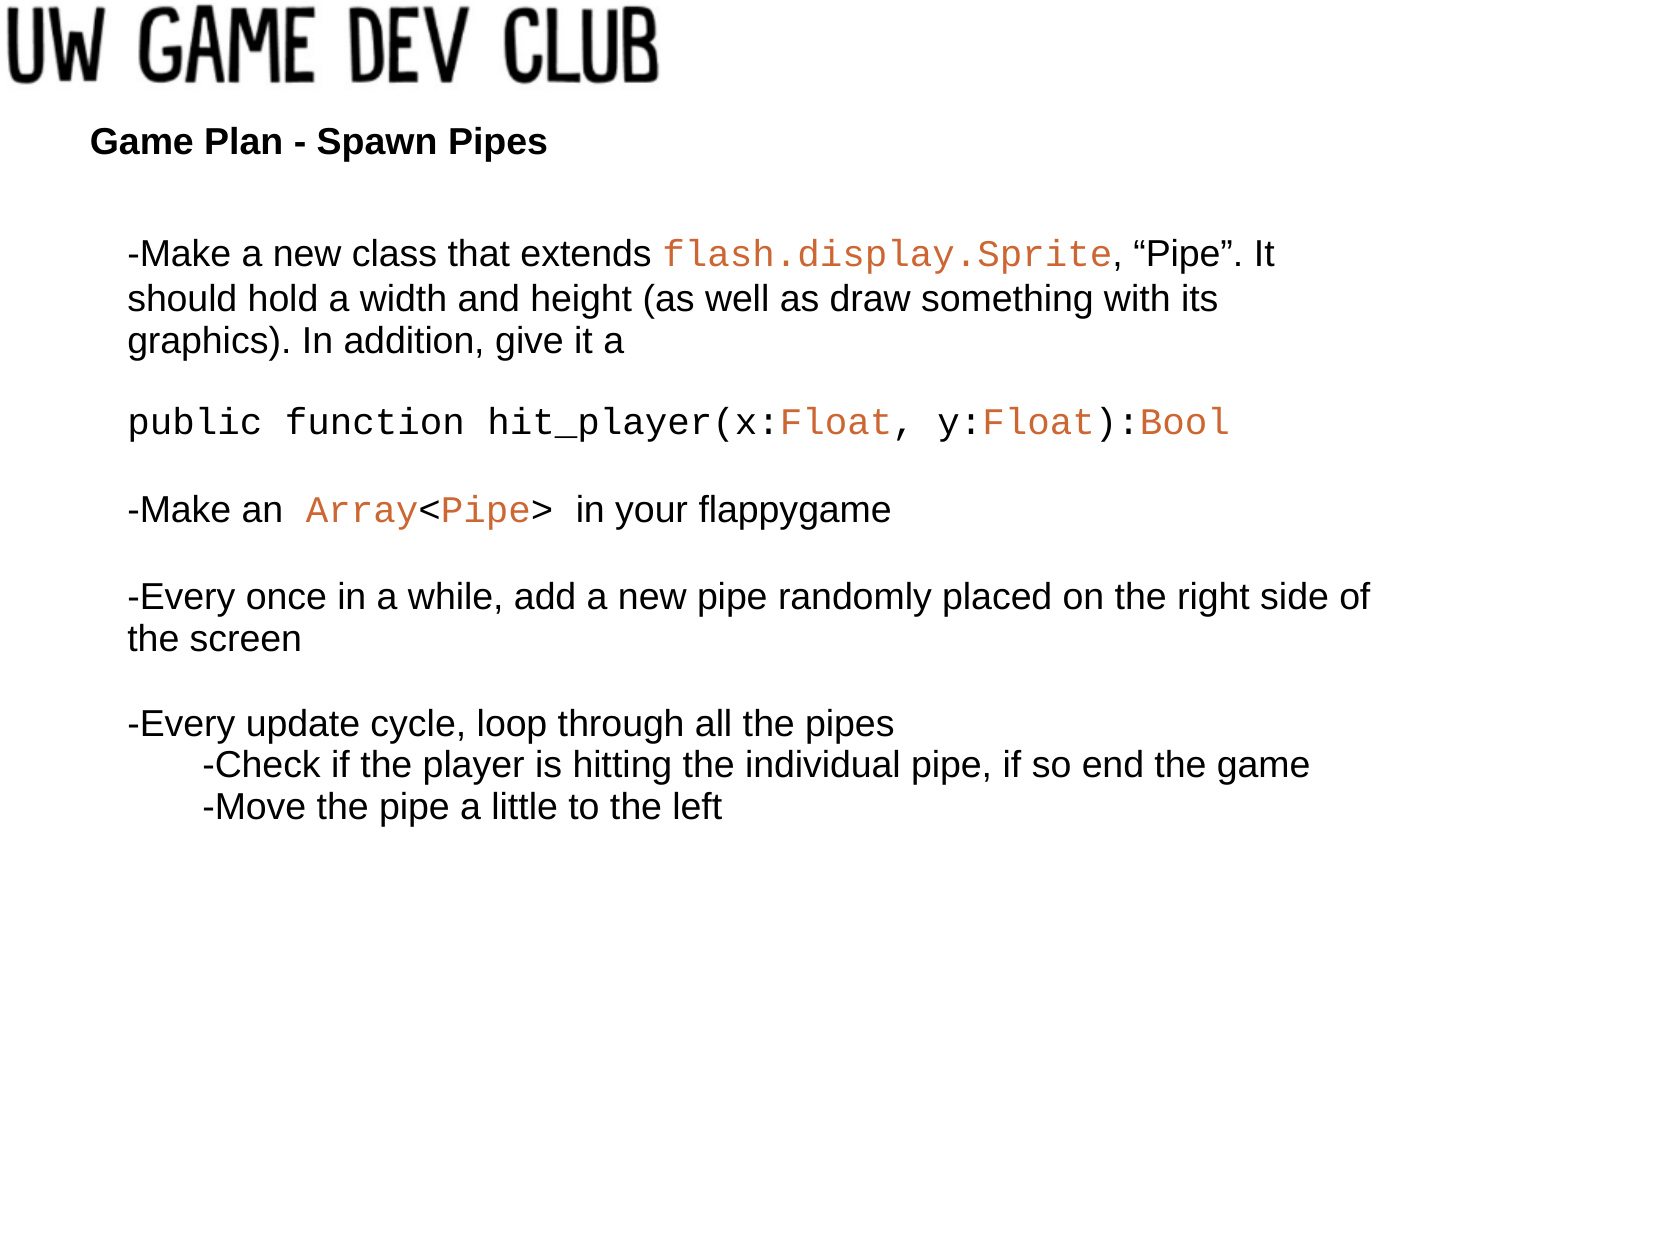

Game Plan - Spawn Pipes
-Make a new class that extends flash.display.Sprite, “Pipe”. It should hold a width and height (as well as draw something with its graphics). In addition, give it a
public function hit_player(x:Float, y:Float):Bool
-Make an Array<Pipe> in your flappygame
-Every once in a while, add a new pipe randomly placed on the right side of the screen
-Every update cycle, loop through all the pipes
	-Check if the player is hitting the individual pipe, if so end the game
	-Move the pipe a little to the left